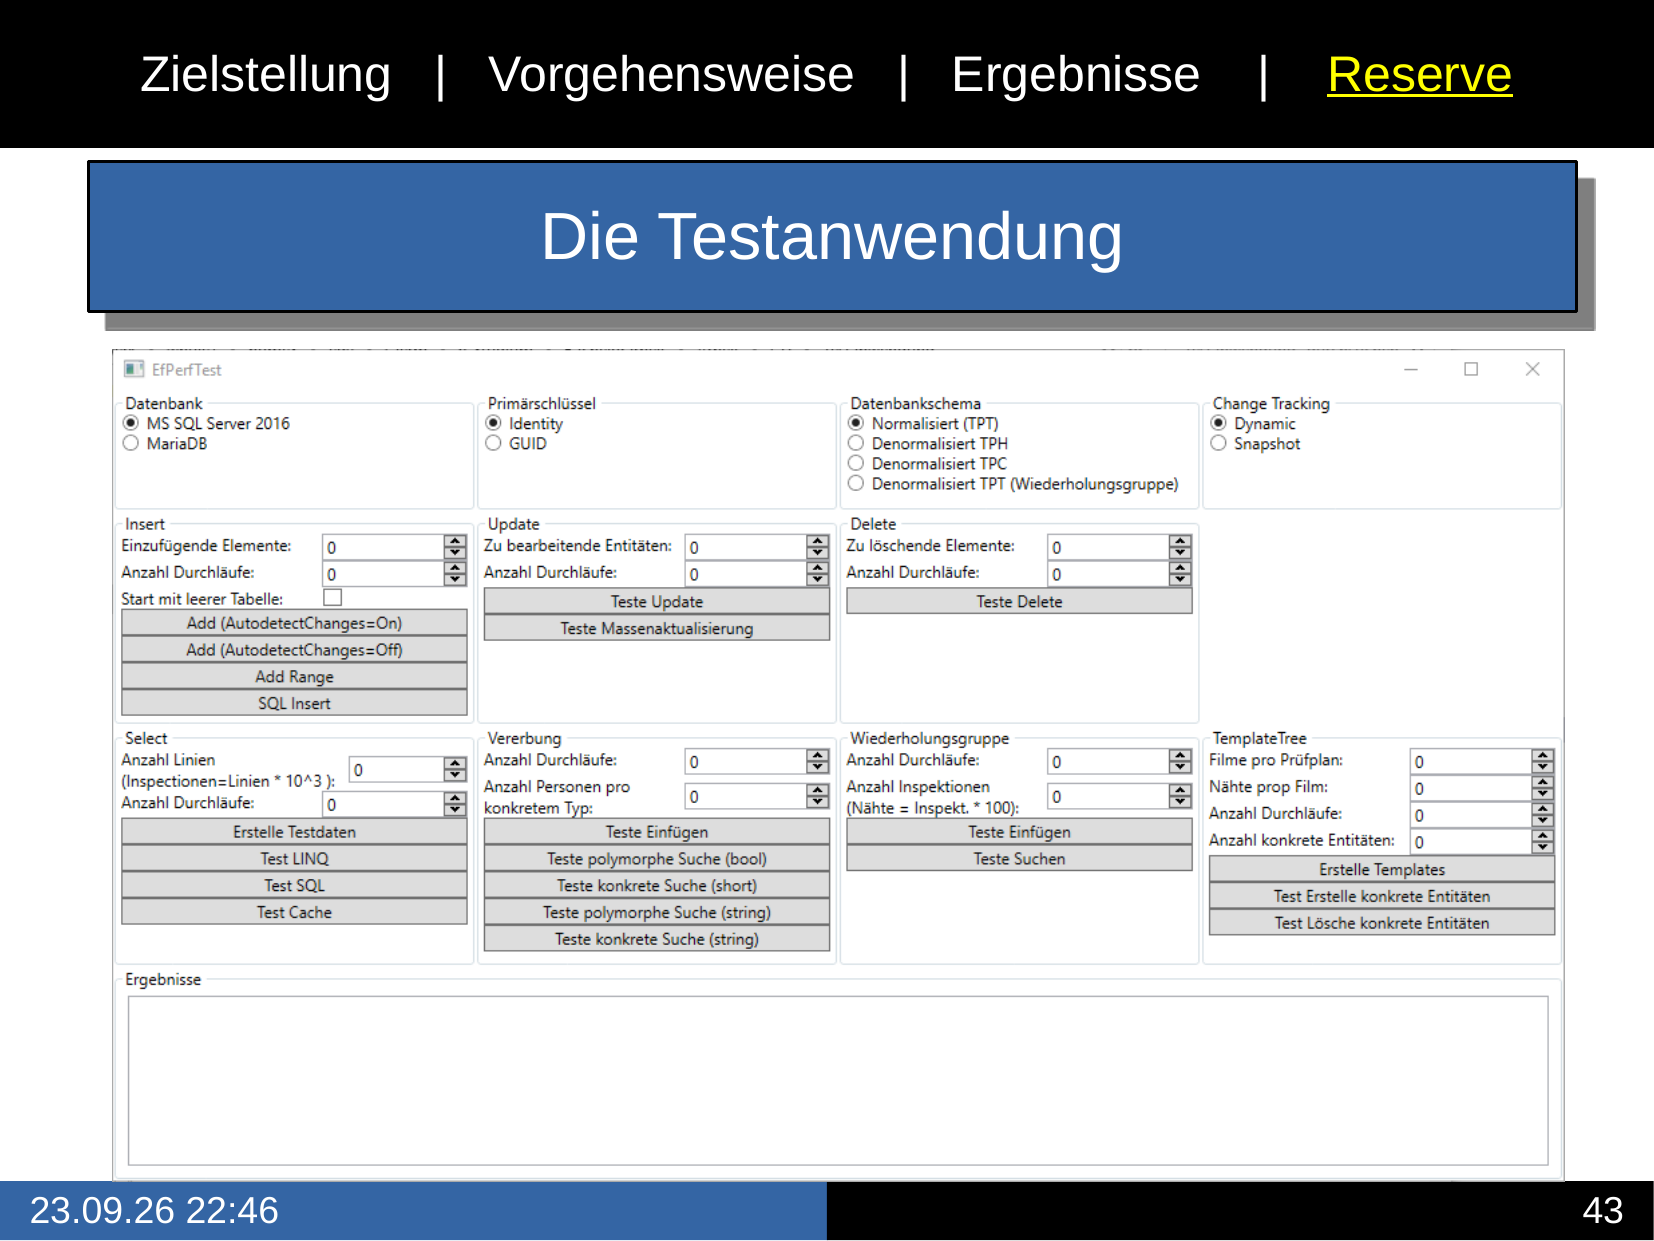

Zielstellung | Vorgehensweise | Ergebnisse | Reserve
# Die Testanwendung
43